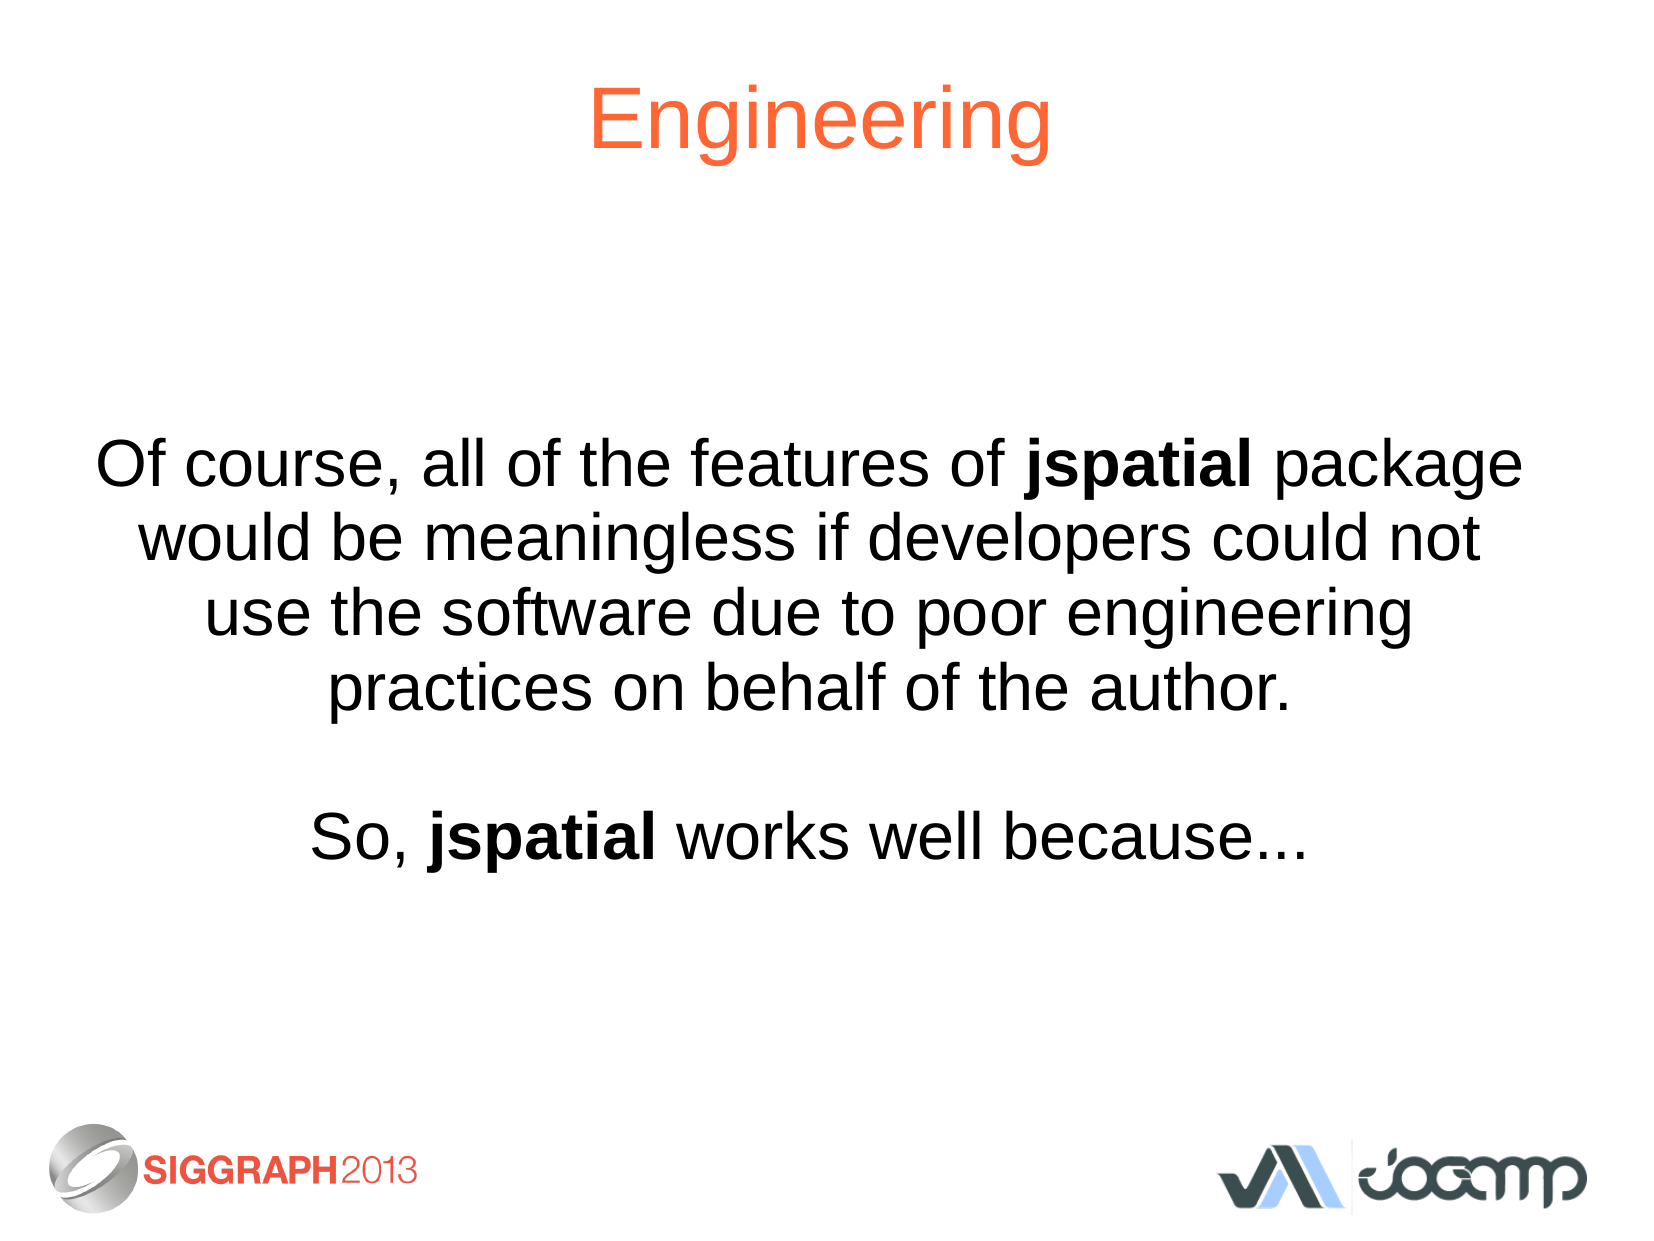

# Engineering
Of course, all of the features of jspatial package would be meaningless if developers could not use the software due to poor engineering practices on behalf of the author.
So, jspatial works well because...